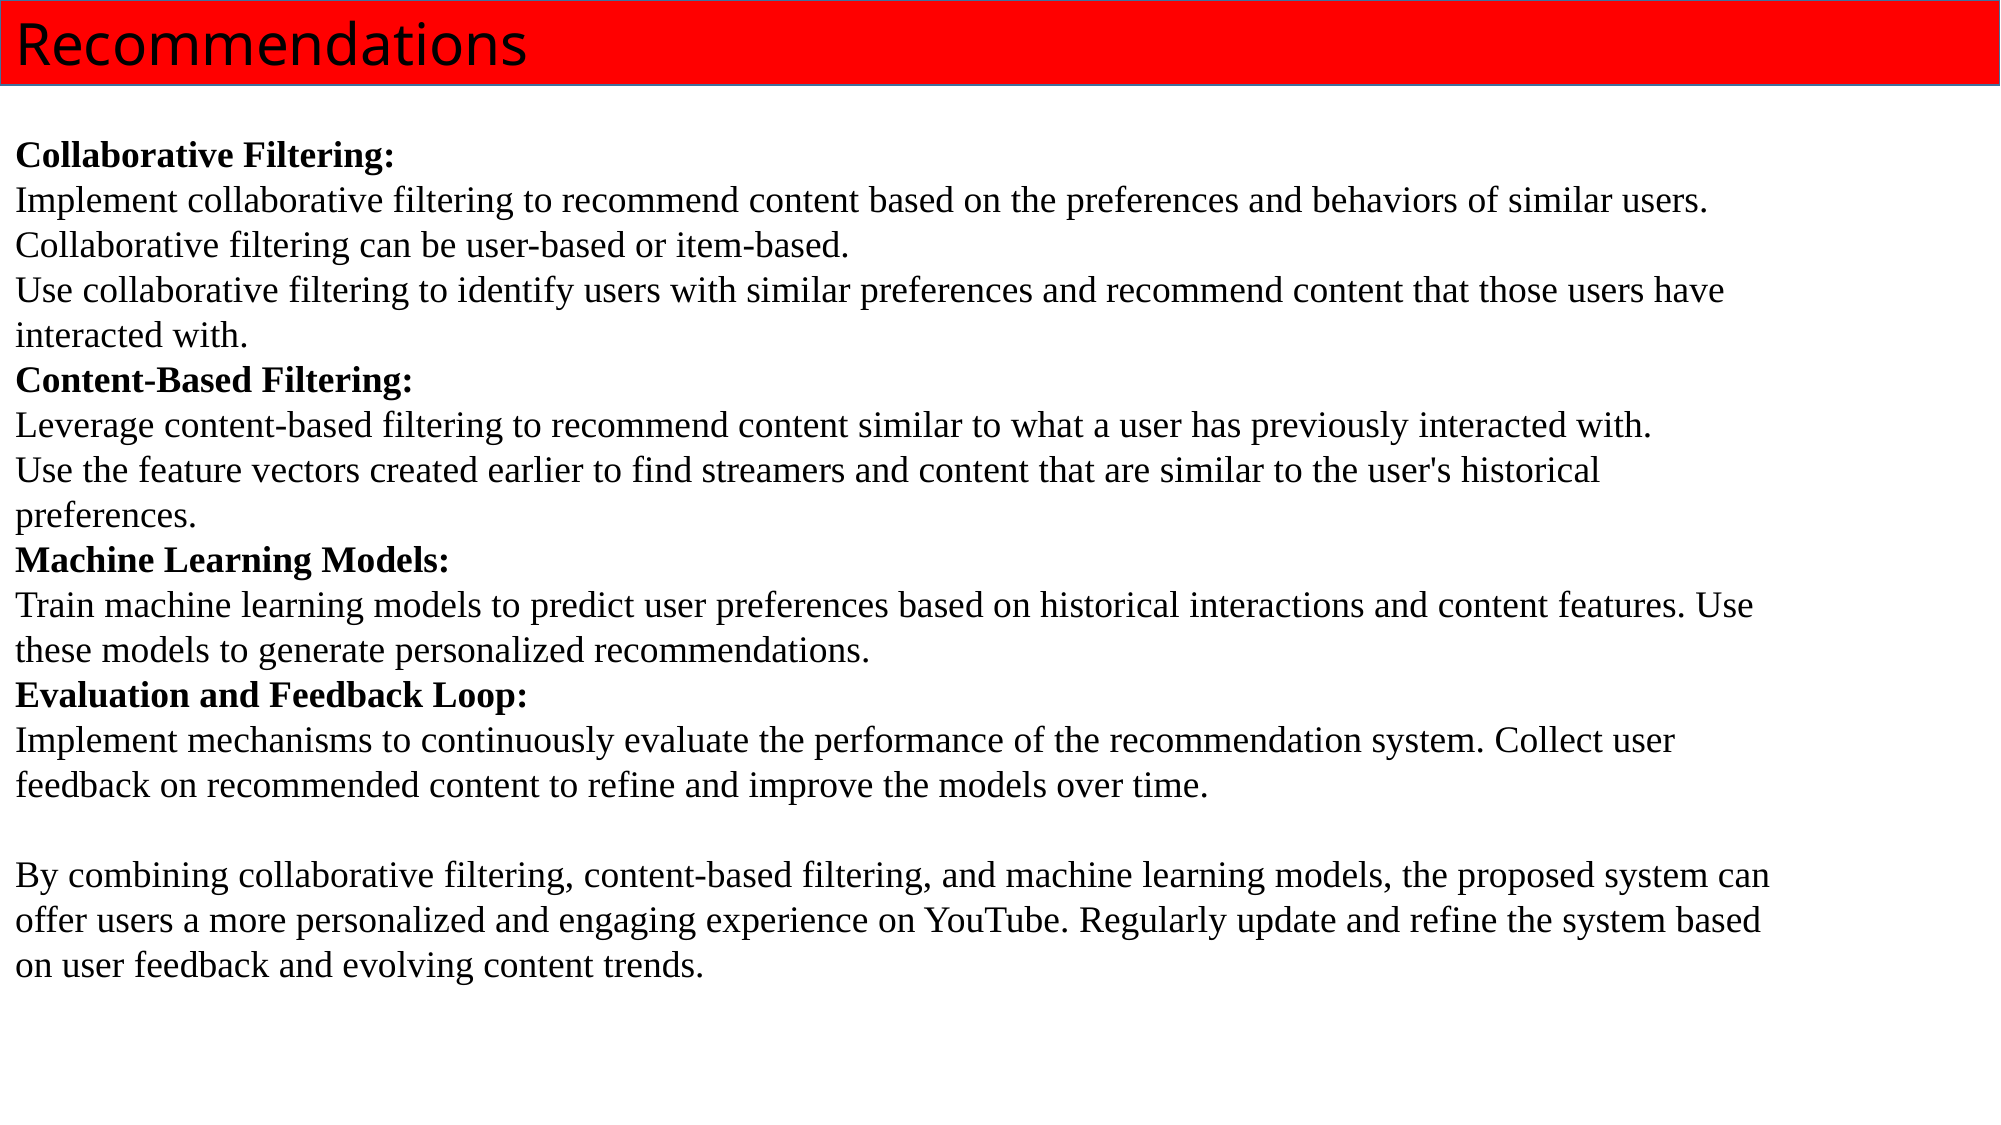

Recommendations
Collaborative Filtering:
Implement collaborative filtering to recommend content based on the preferences and behaviors of similar users. Collaborative filtering can be user-based or item-based.
Use collaborative filtering to identify users with similar preferences and recommend content that those users have interacted with.
Content-Based Filtering:
Leverage content-based filtering to recommend content similar to what a user has previously interacted with.
Use the feature vectors created earlier to find streamers and content that are similar to the user's historical preferences.
Machine Learning Models:
Train machine learning models to predict user preferences based on historical interactions and content features. Use these models to generate personalized recommendations.
Evaluation and Feedback Loop:
Implement mechanisms to continuously evaluate the performance of the recommendation system. Collect user feedback on recommended content to refine and improve the models over time.
By combining collaborative filtering, content-based filtering, and machine learning models, the proposed system can offer users a more personalized and engaging experience on YouTube. Regularly update and refine the system based on user feedback and evolving content trends.